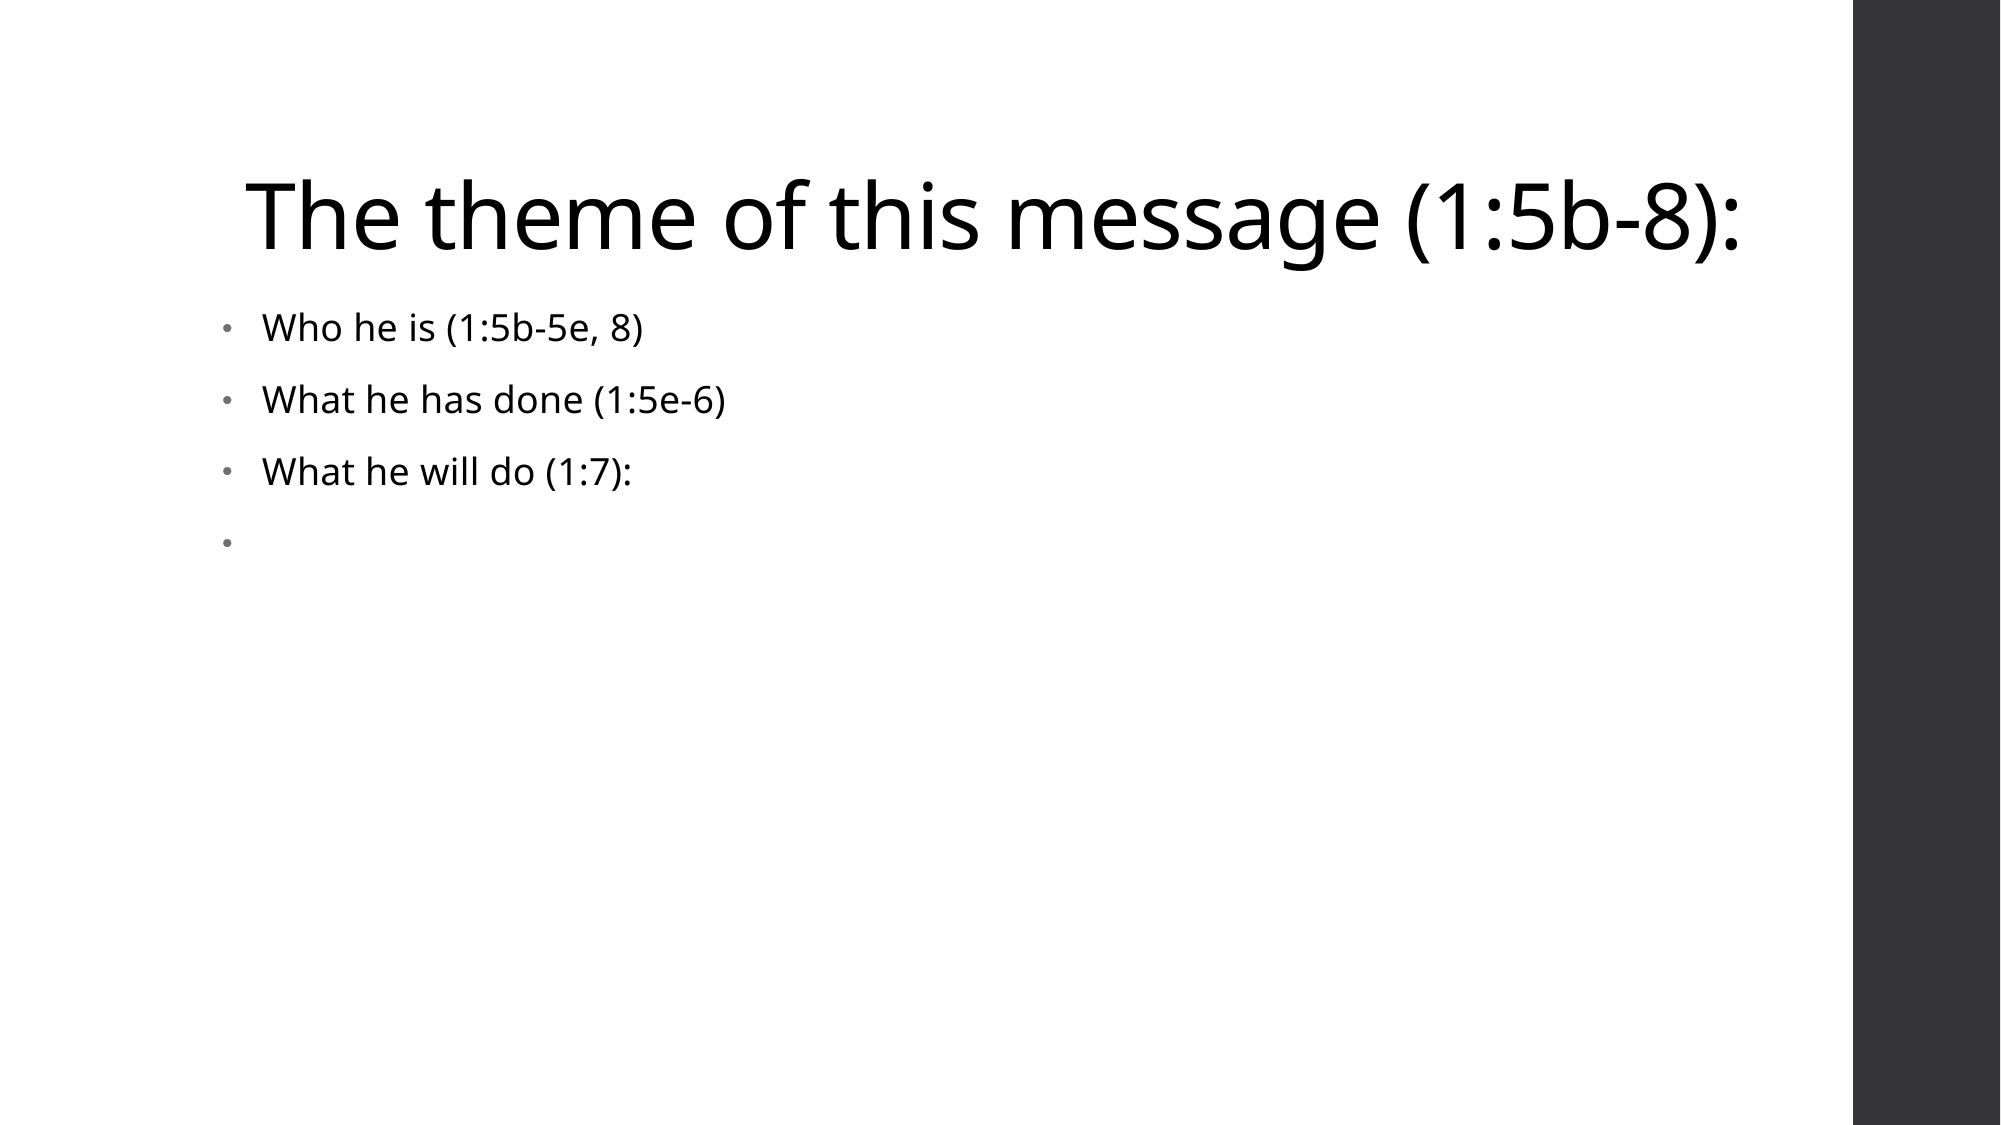

# The theme of this message (1:5b-8):
 Who he is (1:5b-5e, 8)
 What he has done (1:5e-6)
 What he will do (1:7):